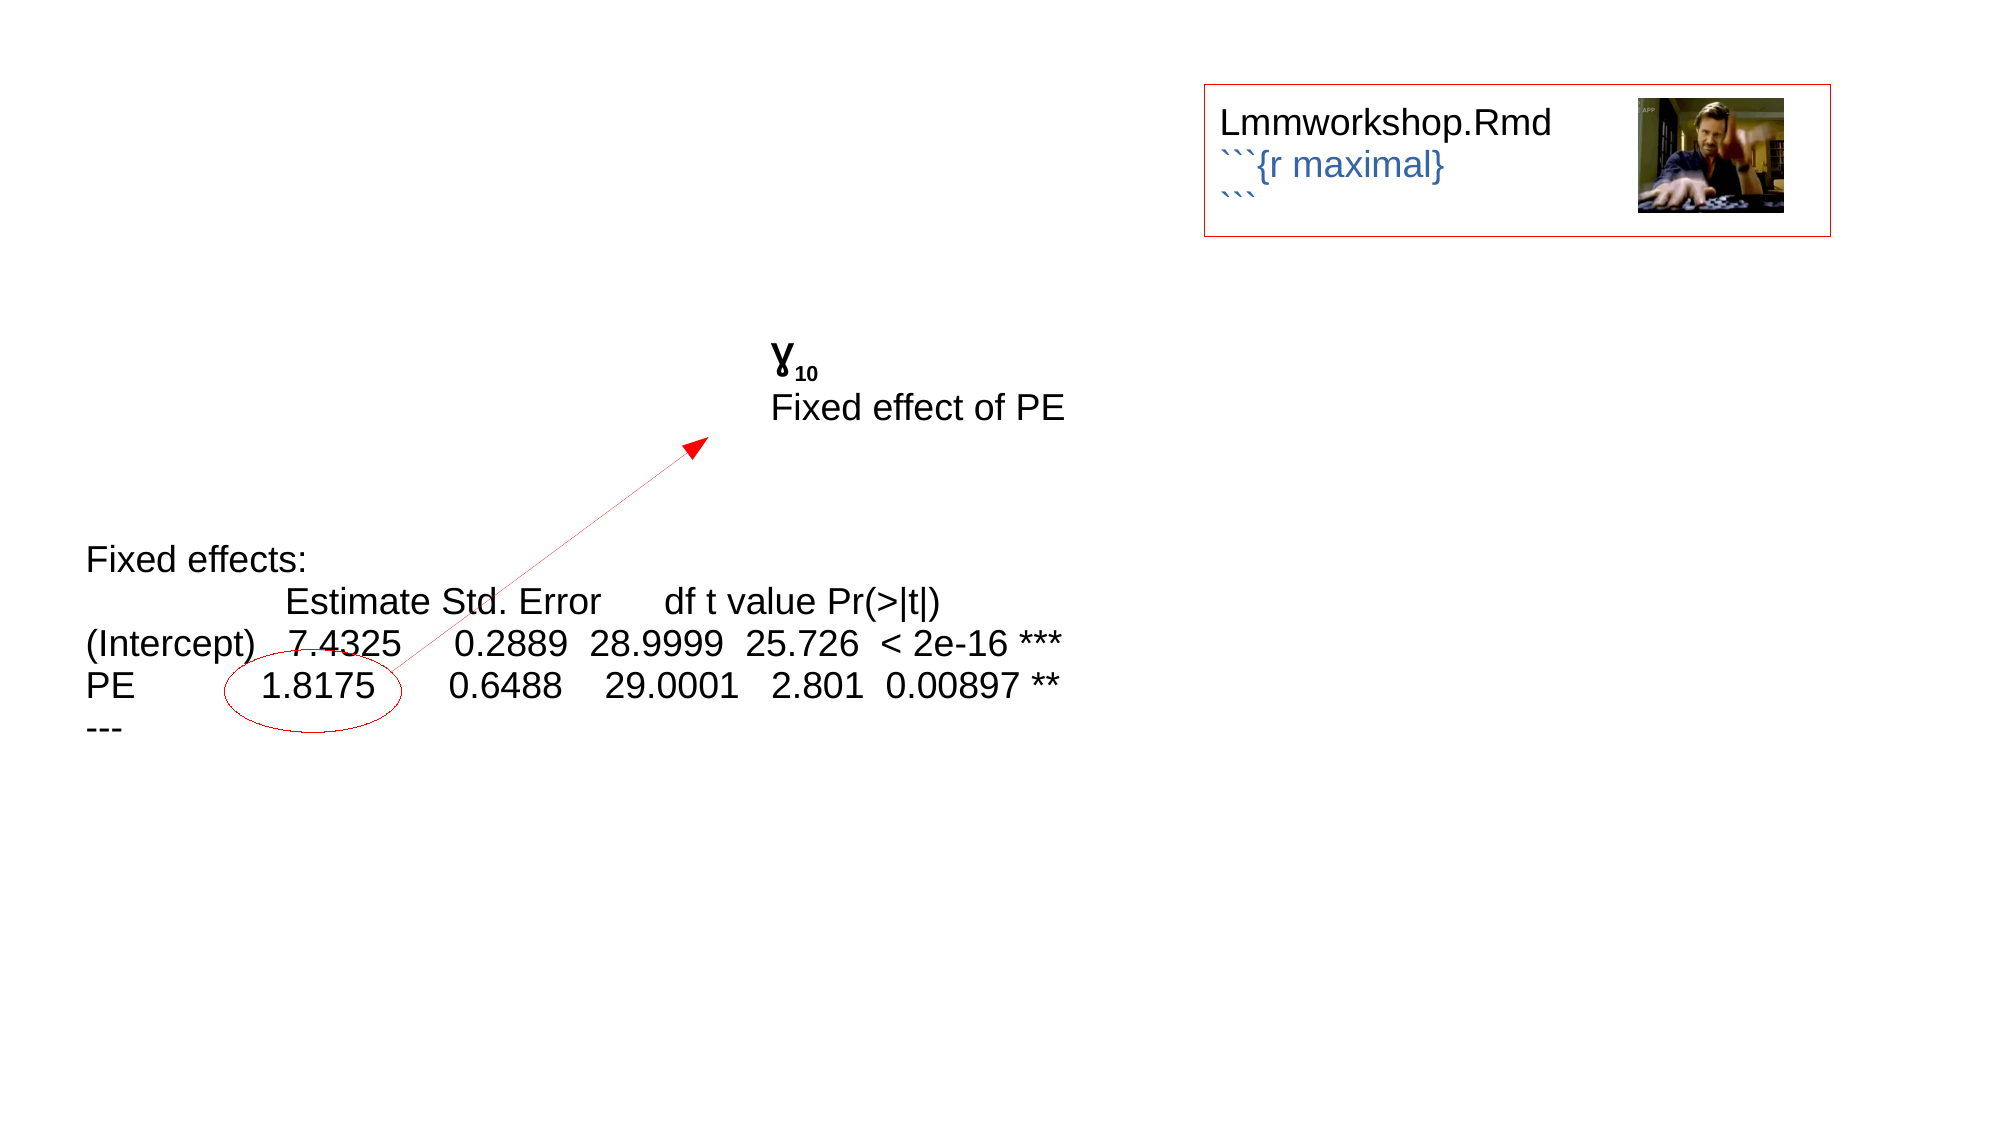

Lmmworkshop.Rmd
```{r maximal}
```
Ɣ10
Fixed effect of PE
Fixed effects:
 Estimate Std. Error df t value Pr(>|t|)
(Intercept) 7.4325 0.2889 28.9999 25.726 < 2e-16 ***
PE 1.8175 0.6488 29.0001 2.801 0.00897 **
---